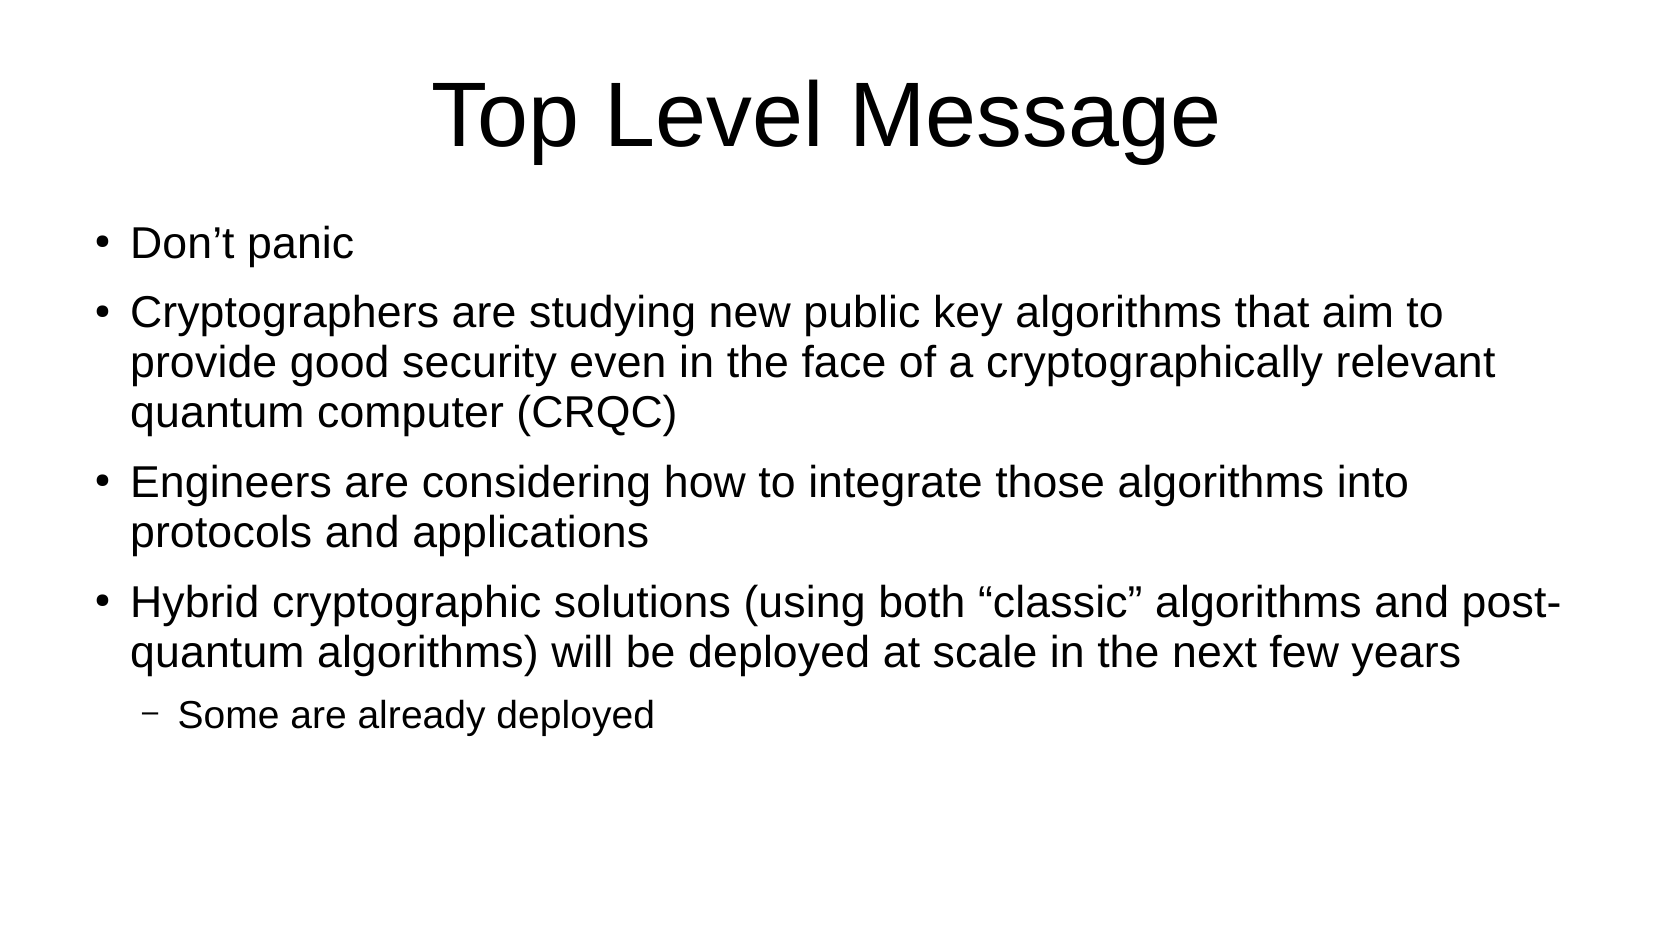

# Top Level Message
Don’t panic
Cryptographers are studying new public key algorithms that aim to provide good security even in the face of a cryptographically relevant quantum computer (CRQC)
Engineers are considering how to integrate those algorithms into protocols and applications
Hybrid cryptographic solutions (using both “classic” algorithms and post-quantum algorithms) will be deployed at scale in the next few years
Some are already deployed